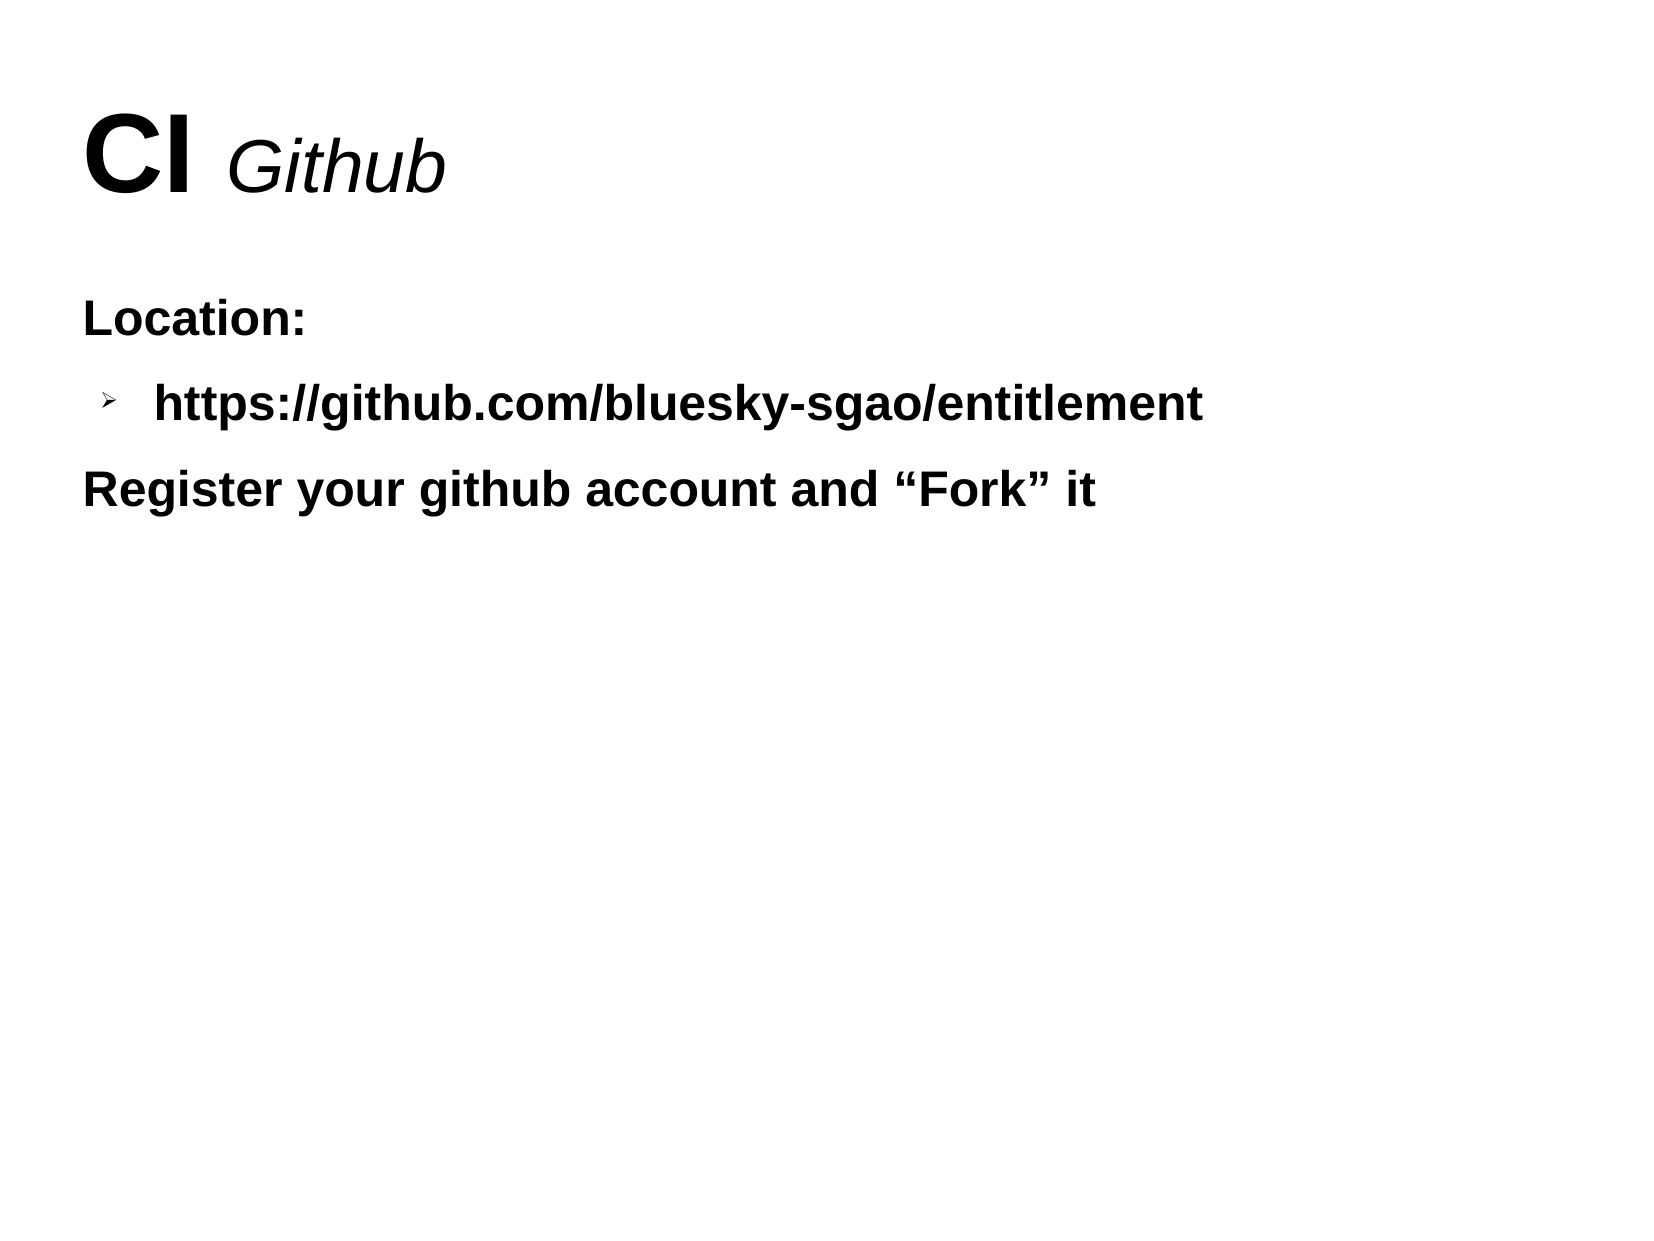

# CI Github
Location:
https://github.com/bluesky-sgao/entitlement
Register your github account and “Fork” it